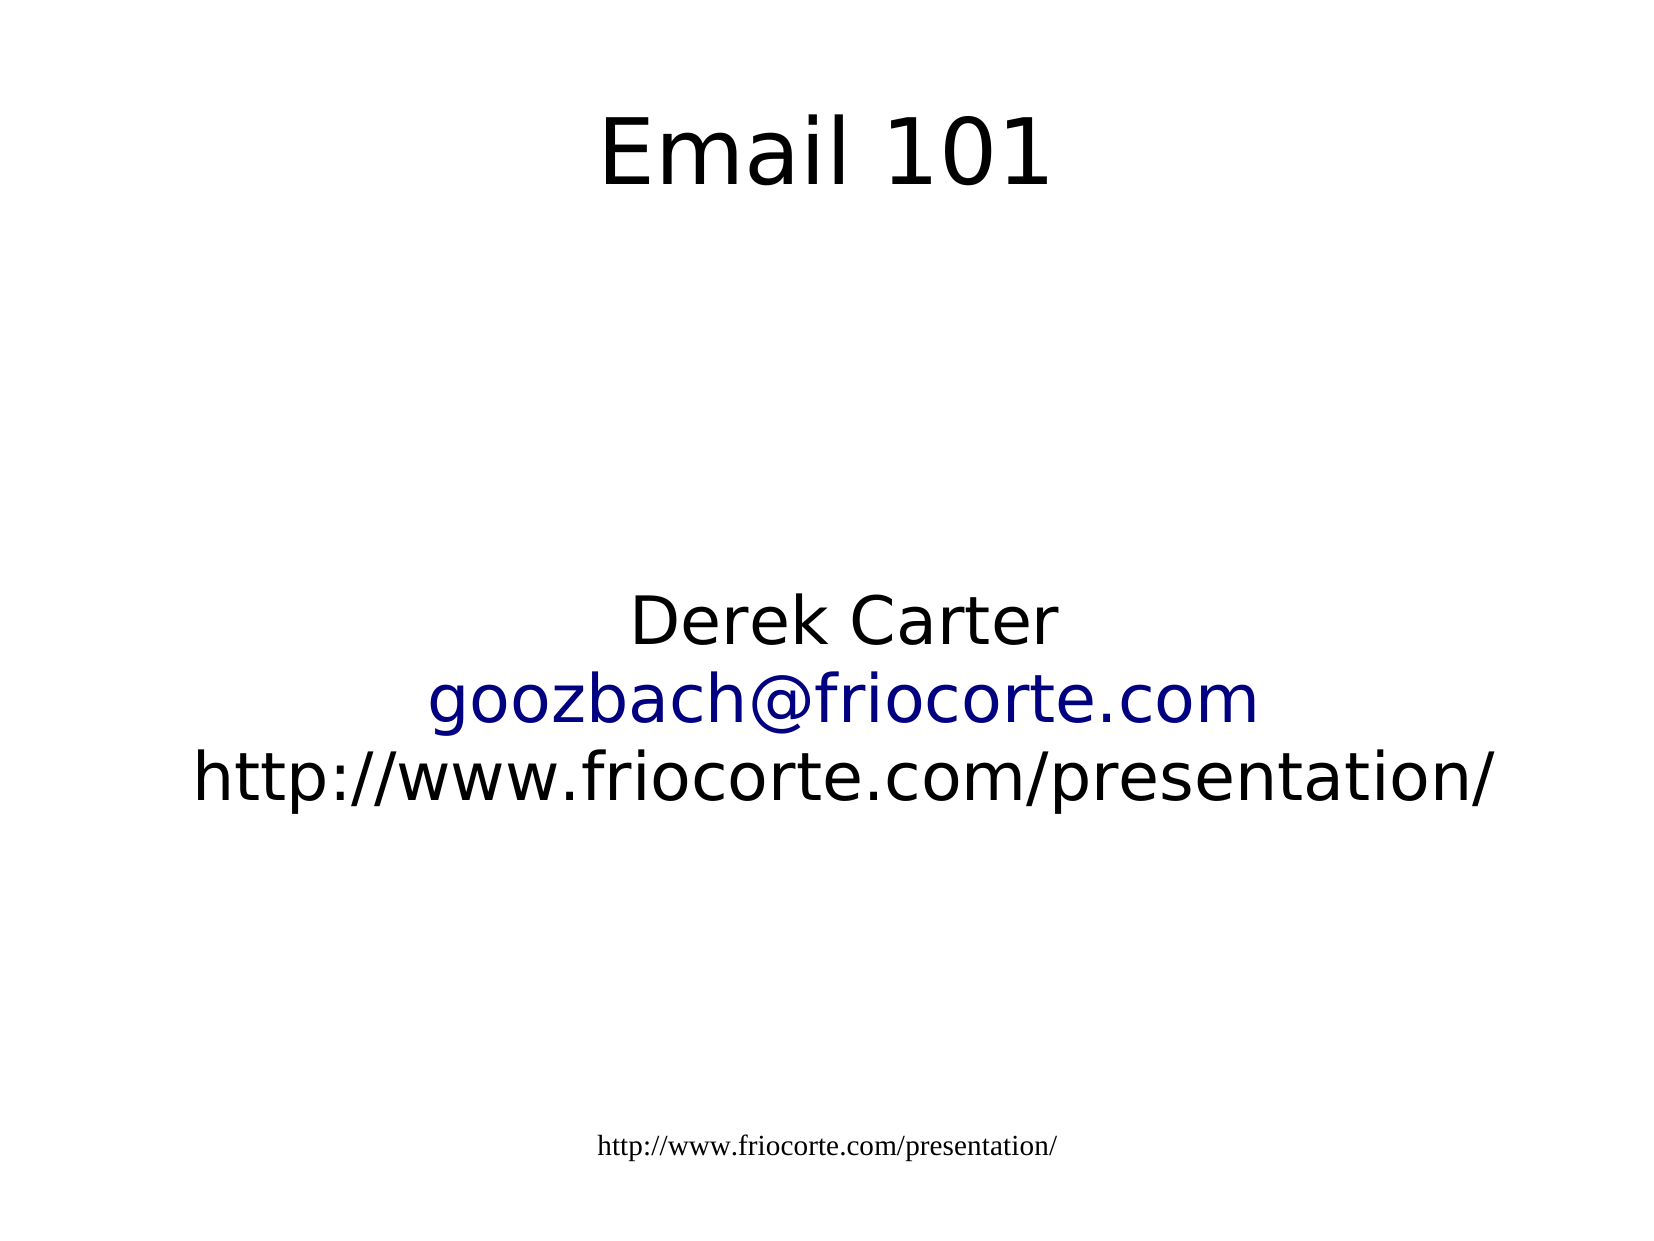

# Email 101
Derek Carter
goozbach@friocorte.com
http://www.friocorte.com/presentation/
http://www.friocorte.com/presentation/